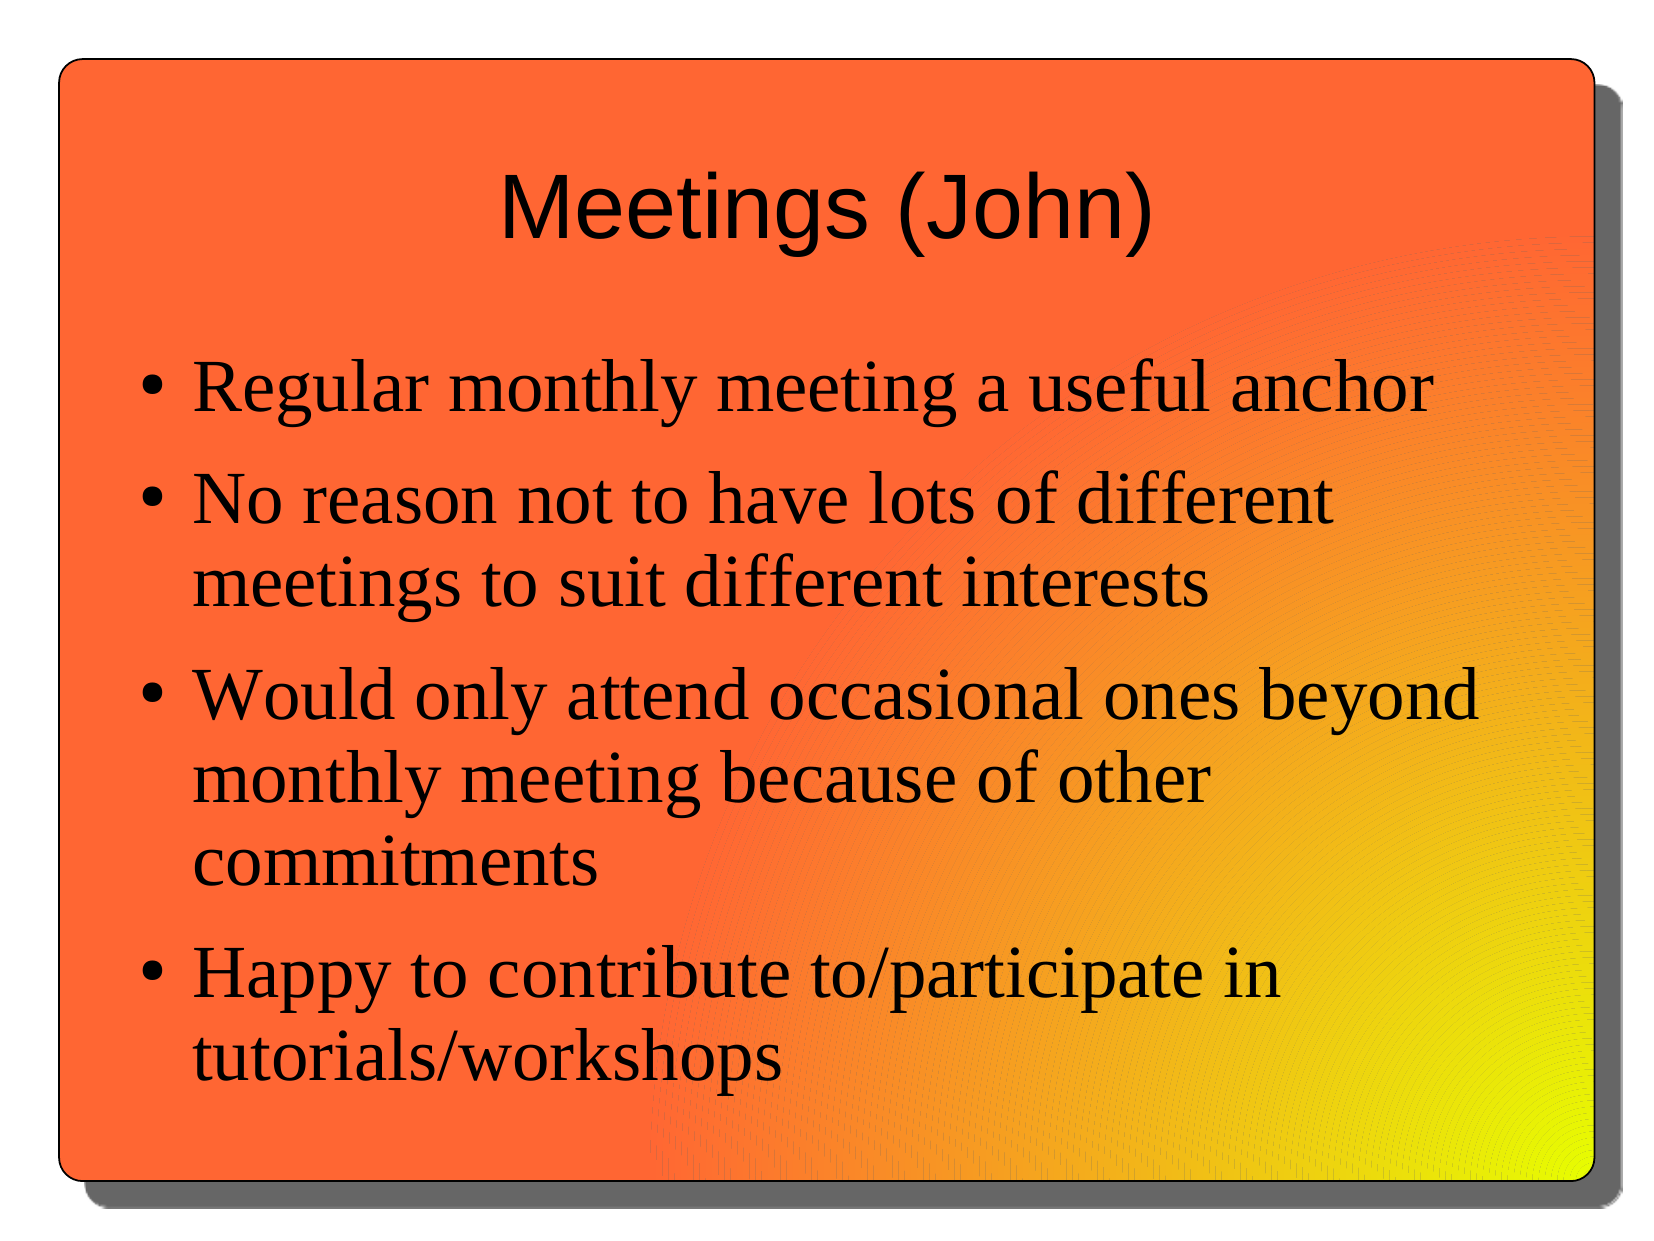

# Meetings (John)
Regular monthly meeting a useful anchor
No reason not to have lots of different meetings to suit different interests
Would only attend occasional ones beyond monthly meeting because of other commitments
Happy to contribute to/participate in tutorials/workshops